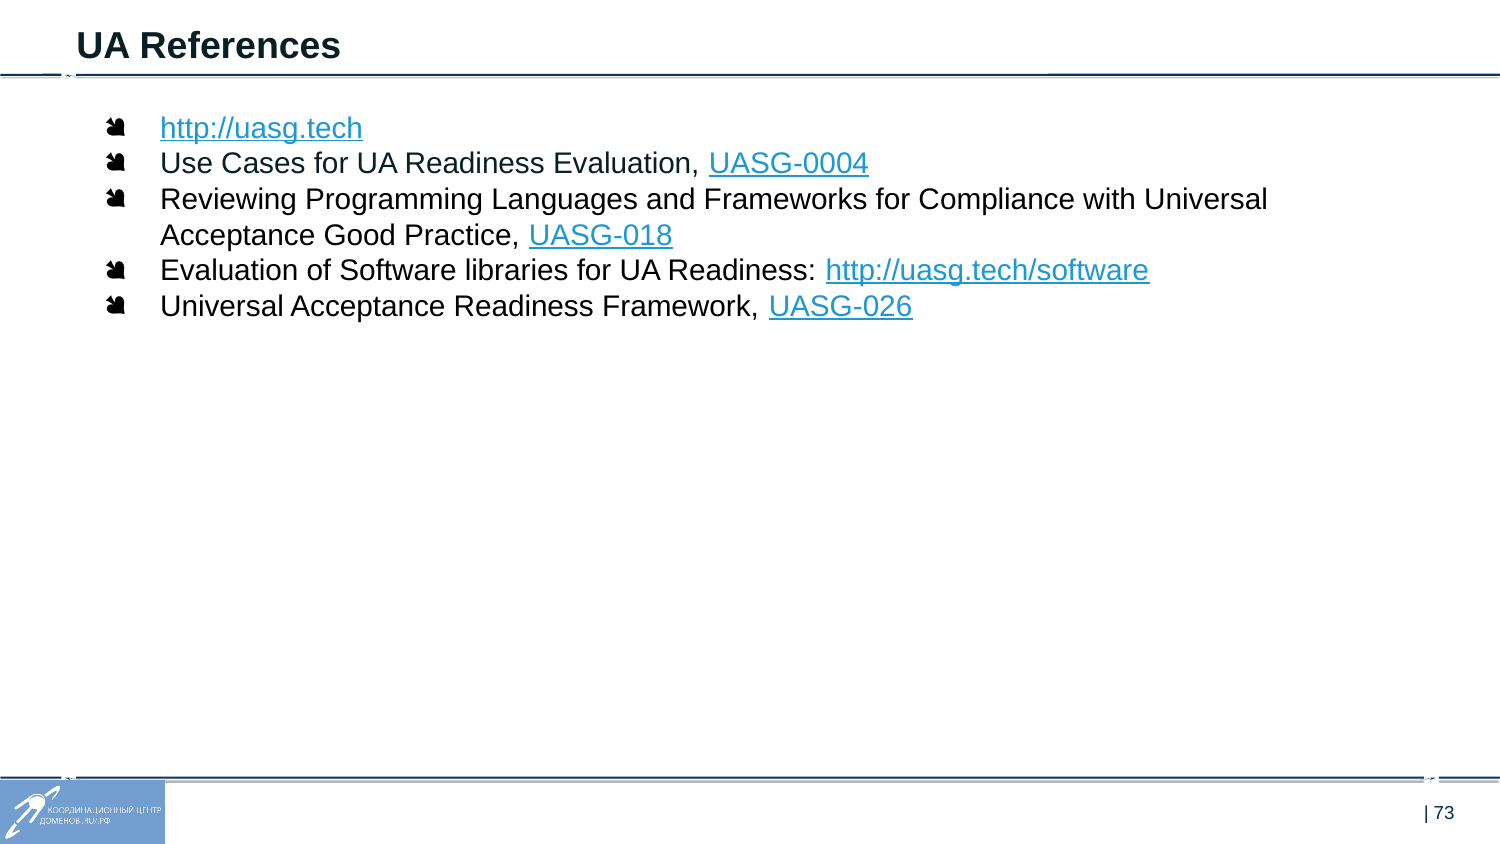

# UA References
http://uasg.tech
Use Cases for UA Readiness Evaluation, UASG-0004
Reviewing Programming Languages and Frameworks for Compliance with Universal Acceptance Good Practice, UASG-018
Evaluation of Software libraries for UA Readiness: http://uasg.tech/software
Universal Acceptance Readiness Framework, UASG-026